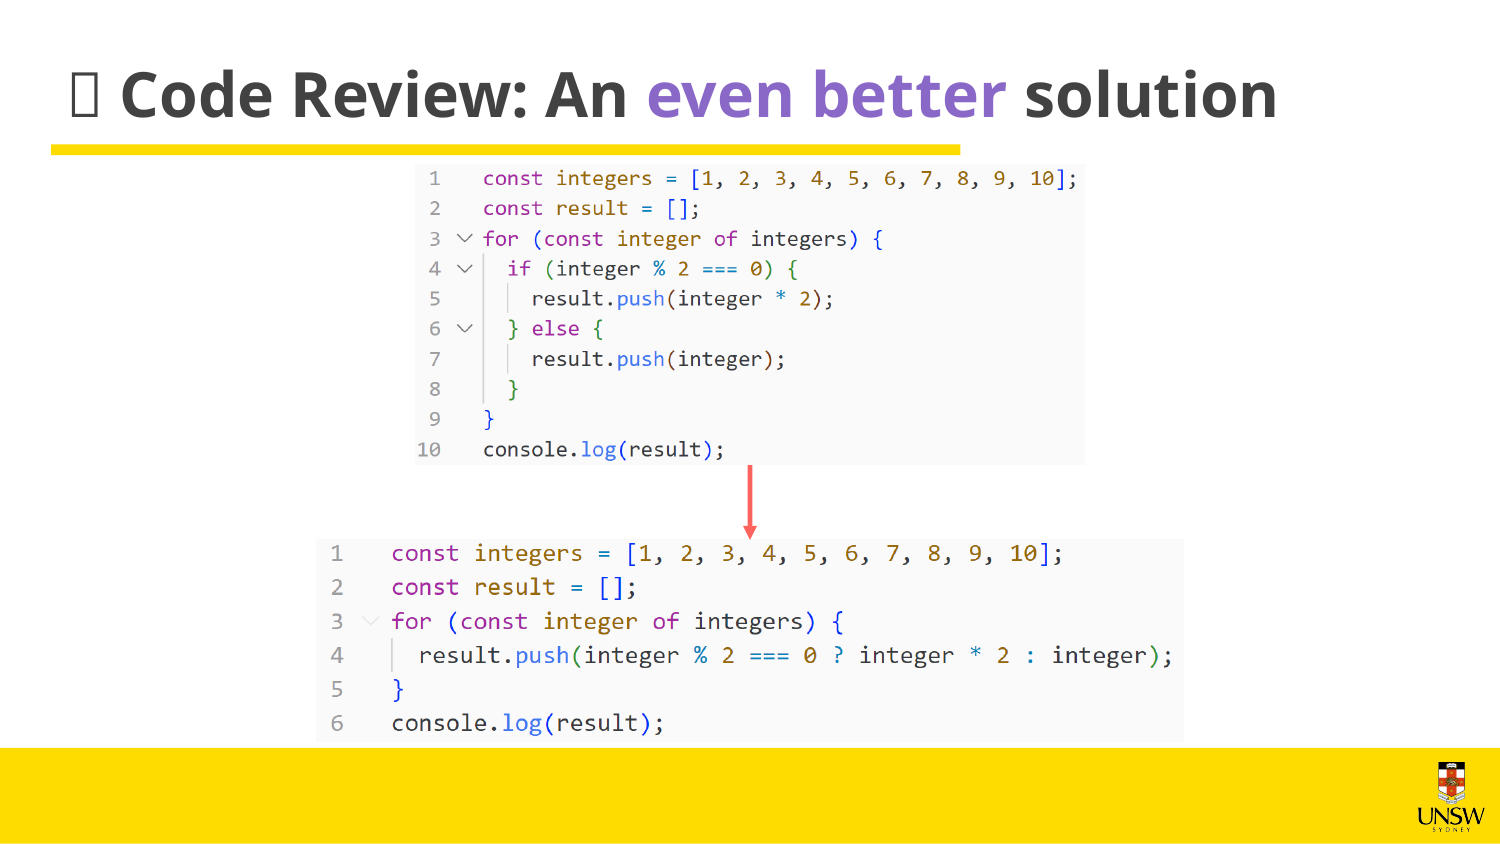

🧠 Code Review: An even better solution